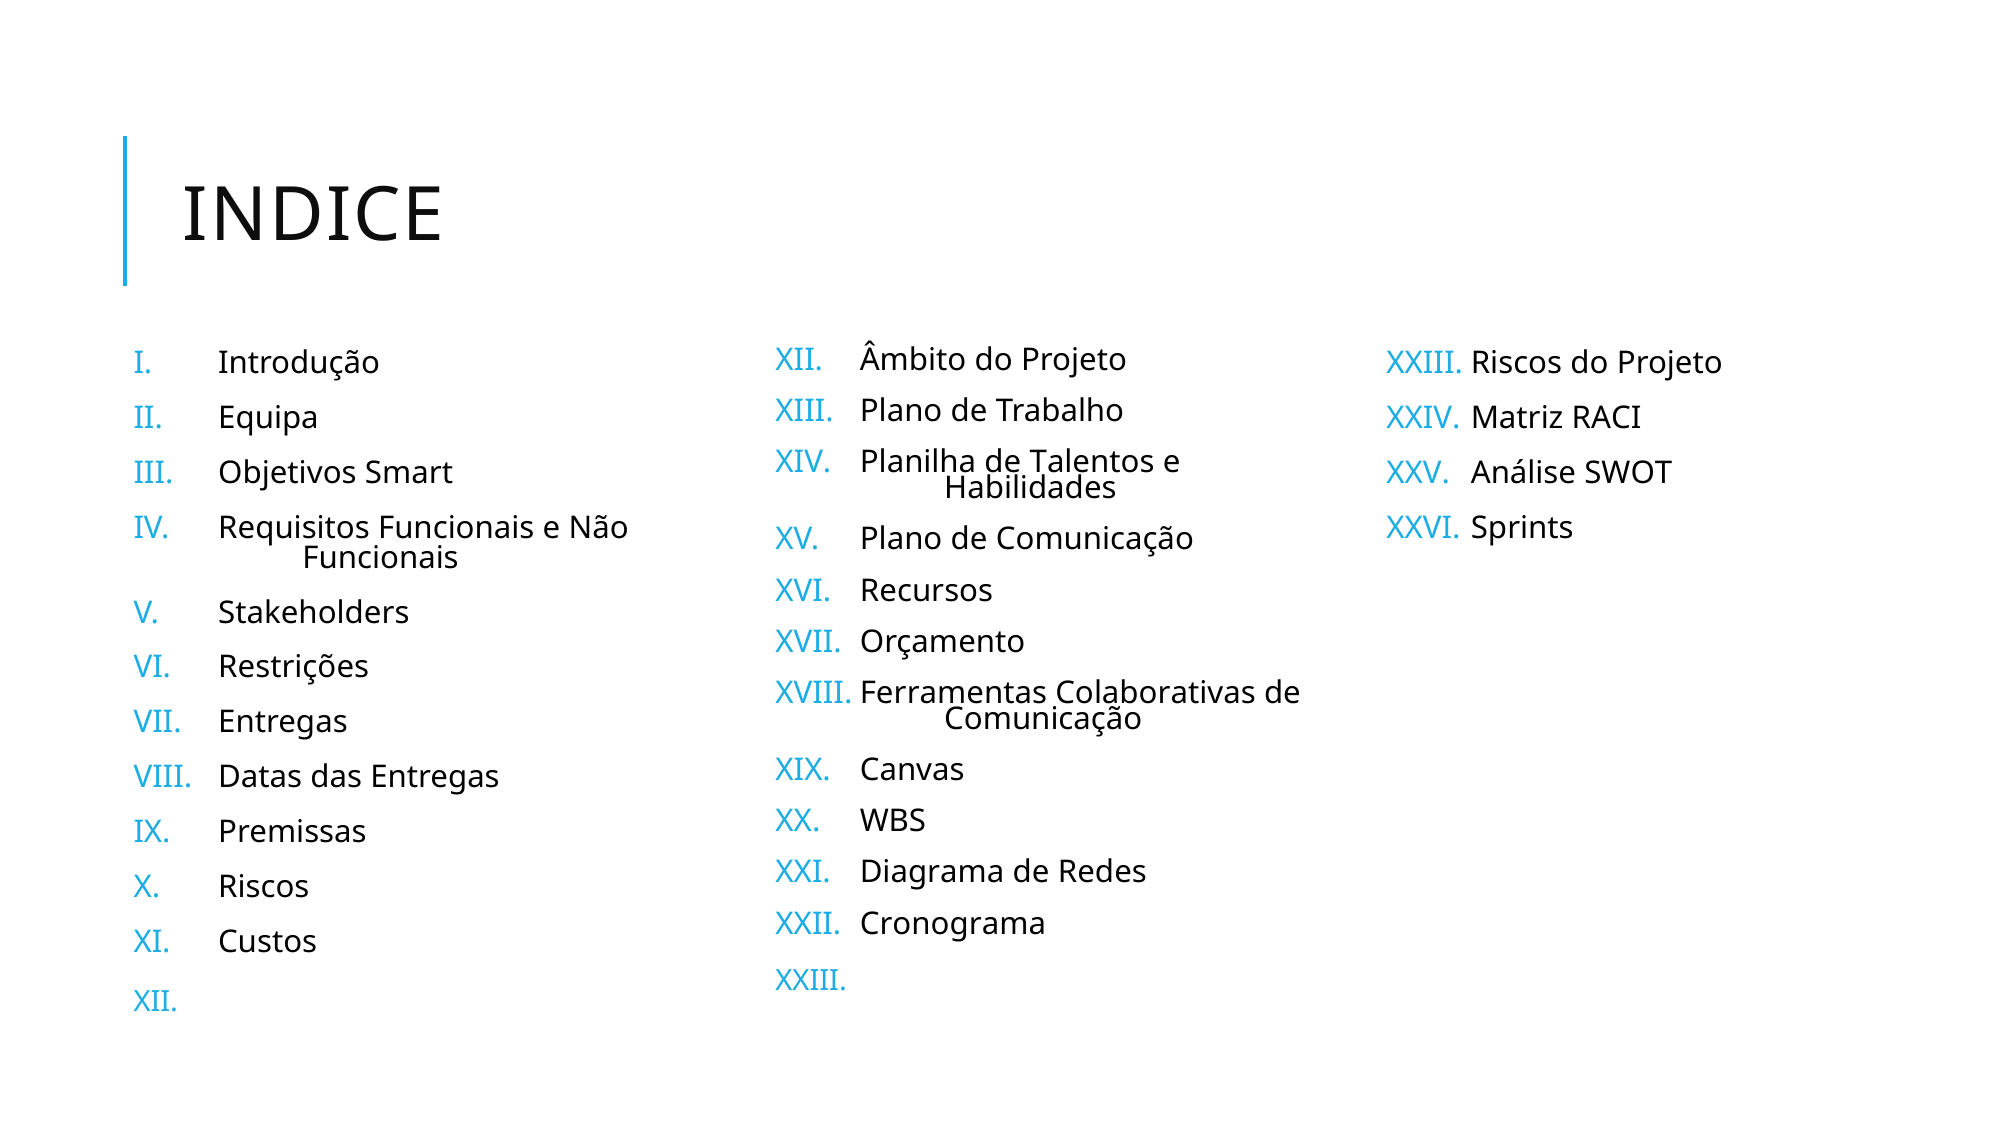

# Indice
Introdução
Equipa
Objetivos Smart
Requisitos Funcionais e Não Funcionais
Stakeholders
Restrições
Entregas
Datas das Entregas
Premissas
Riscos
Custos
Âmbito do Projeto
Plano de Trabalho
Planilha de Talentos e Habilidades
Plano de Comunicação
Recursos
Orçamento
Ferramentas Colaborativas de Comunicação
Canvas
WBS
Diagrama de Redes
Cronograma
Riscos do Projeto
Matriz RACI
Análise SWOT
Sprints